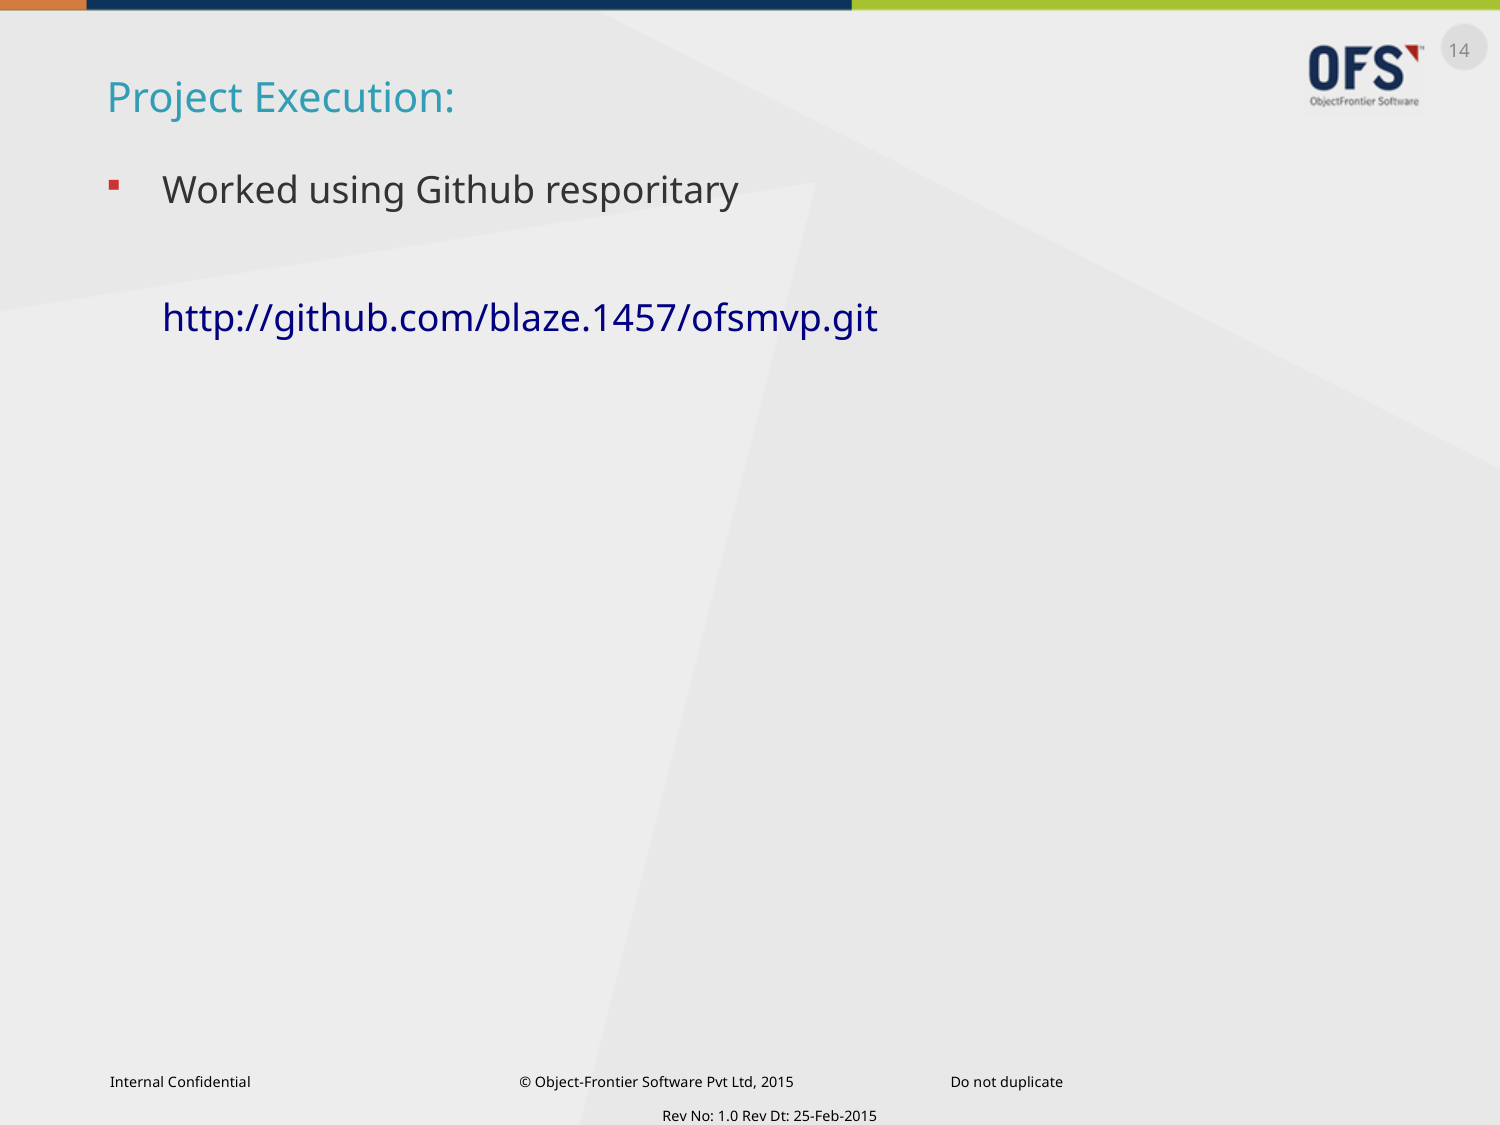

# Project Execution:
Worked using Github resporitary
http://github.com/blaze.1457/ofsmvp.git